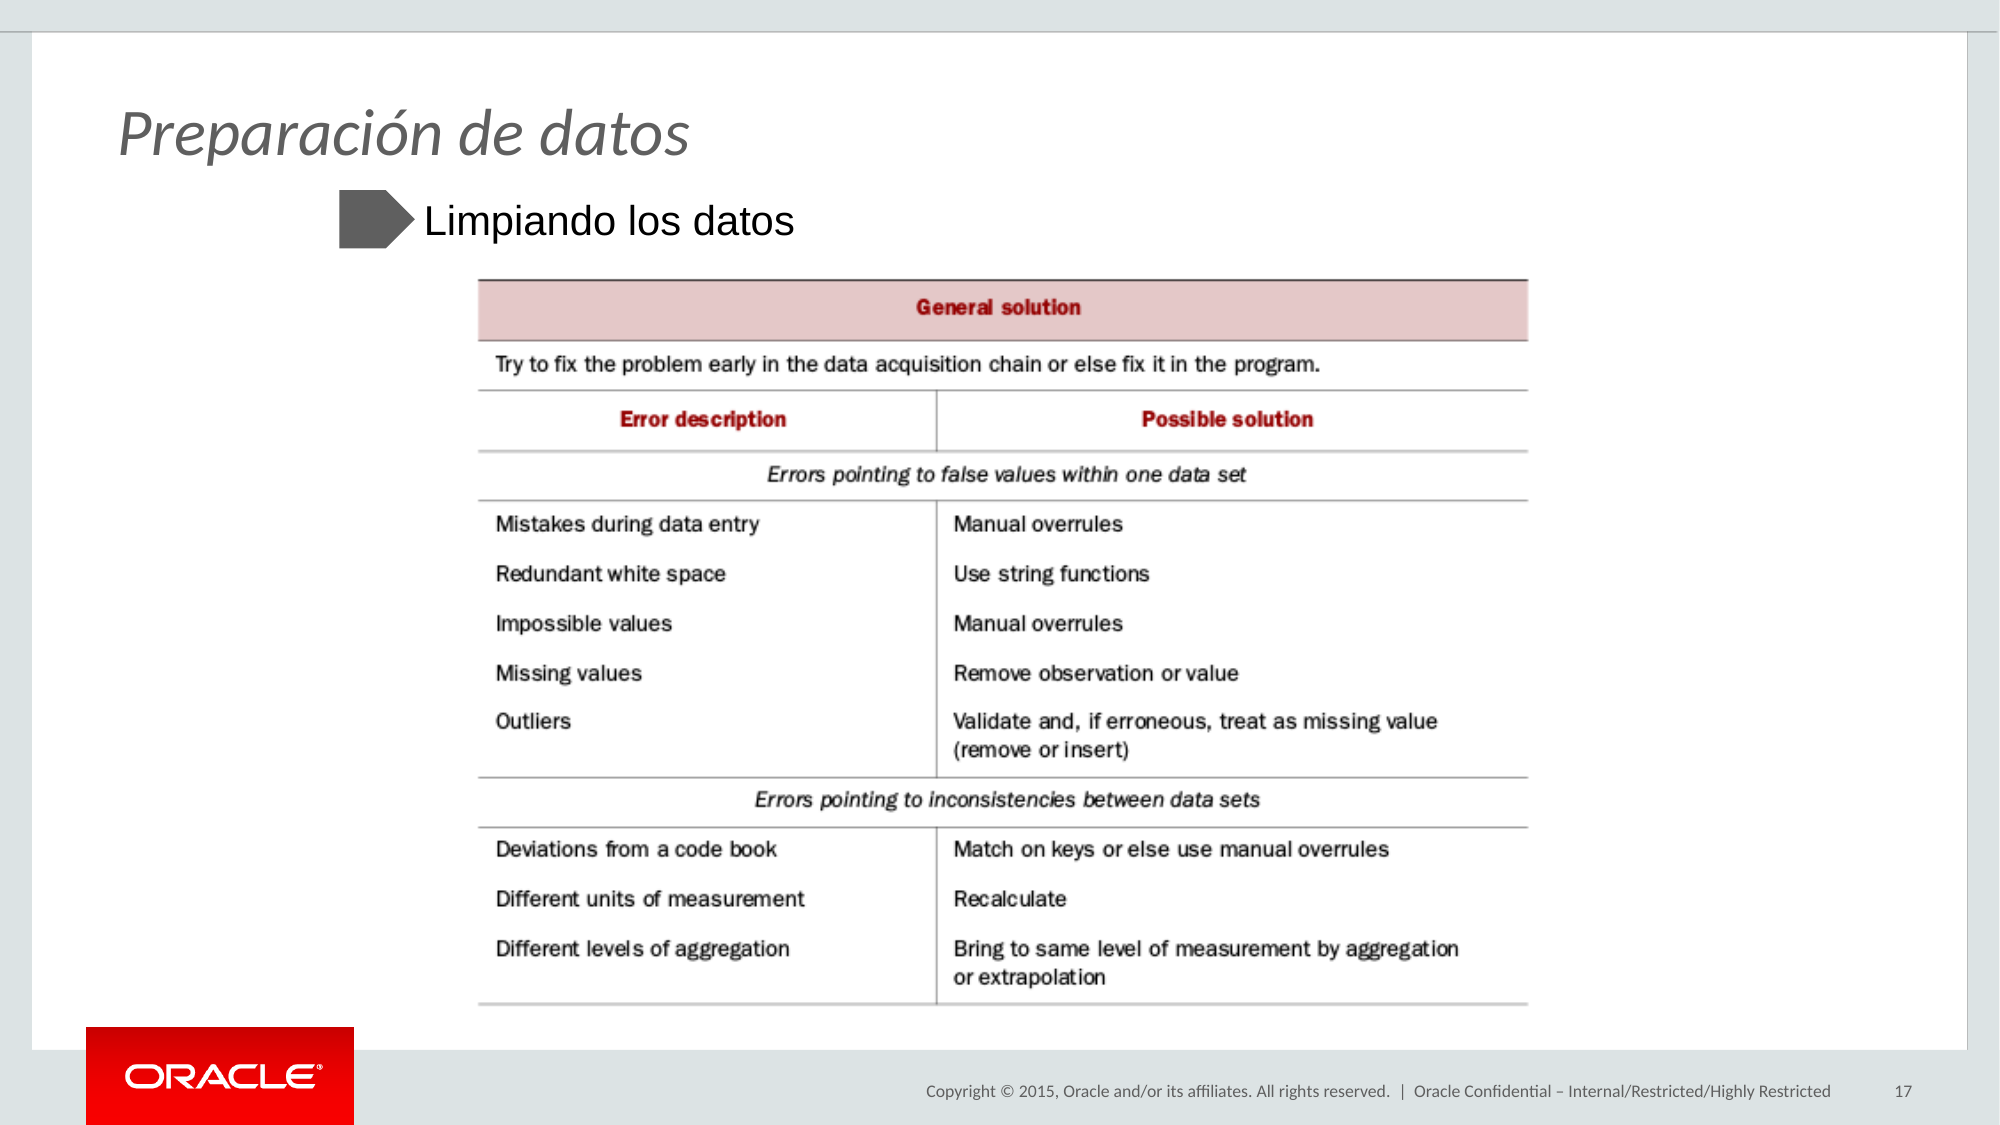

# Preparación de datos
Limpiando los datos
Oracle Confidential – Internal/Restricted/Highly Restricted